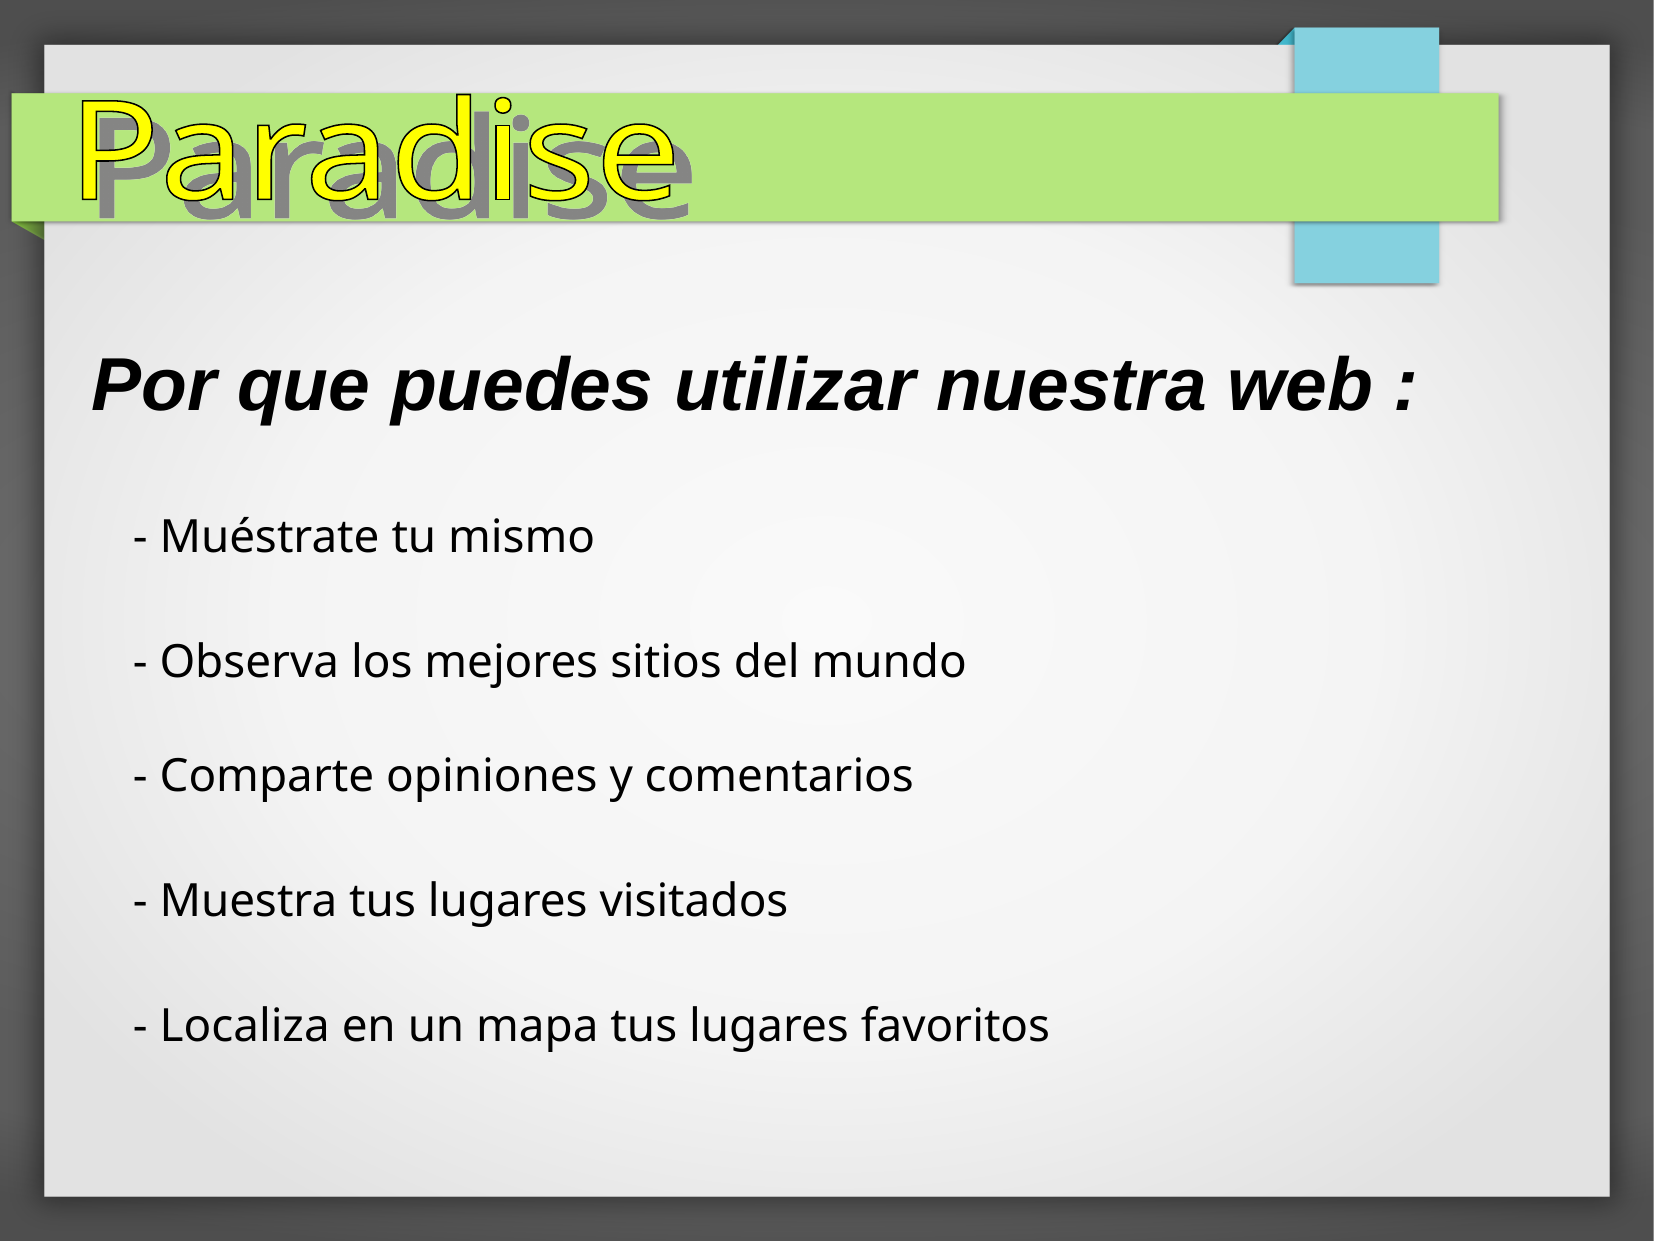

#
Paradise
 Por que puedes utilizar nuestra web :
- Muéstrate tu mismo
- Observa los mejores sitios del mundo
- Comparte opiniones y comentarios
- Muestra tus lugares visitados
- Localiza en un mapa tus lugares favoritos